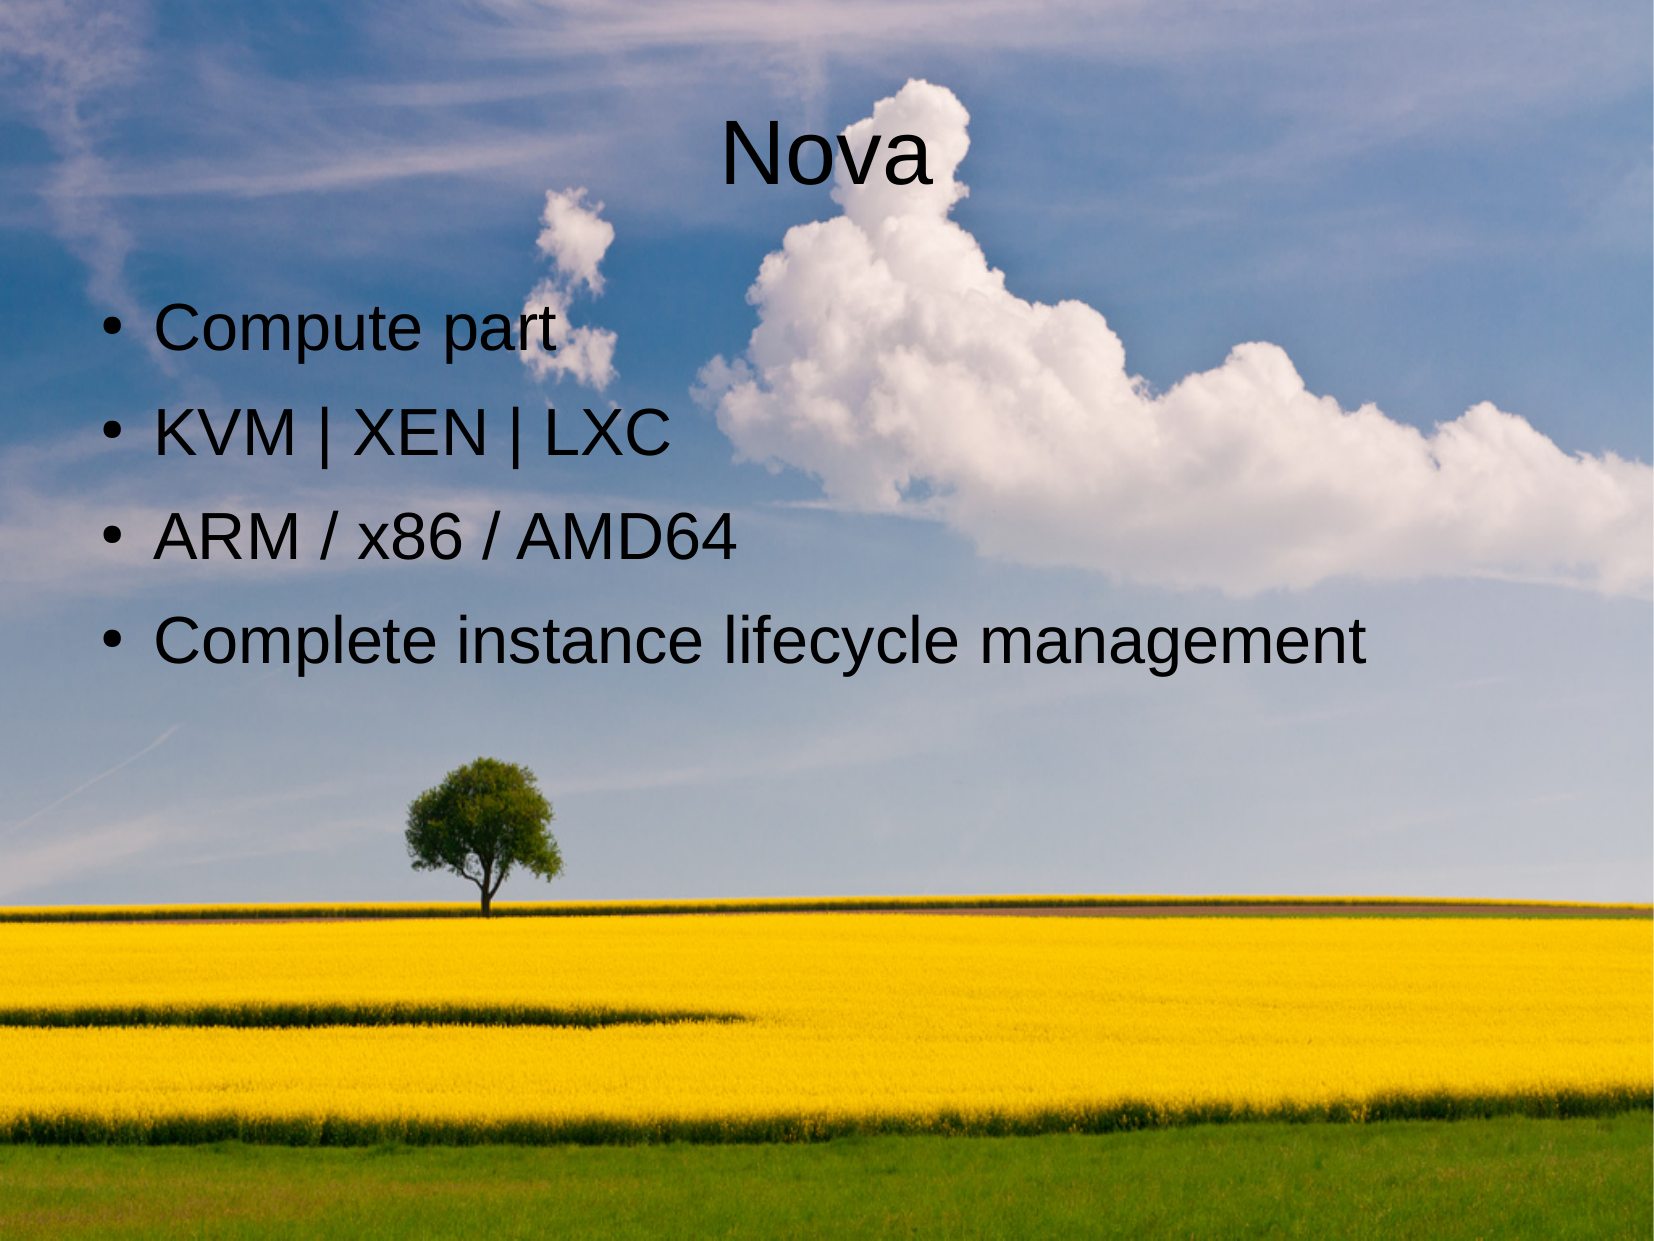

# Nova
Compute part
KVM | XEN | LXC
ARM / x86 / AMD64
Complete instance lifecycle management